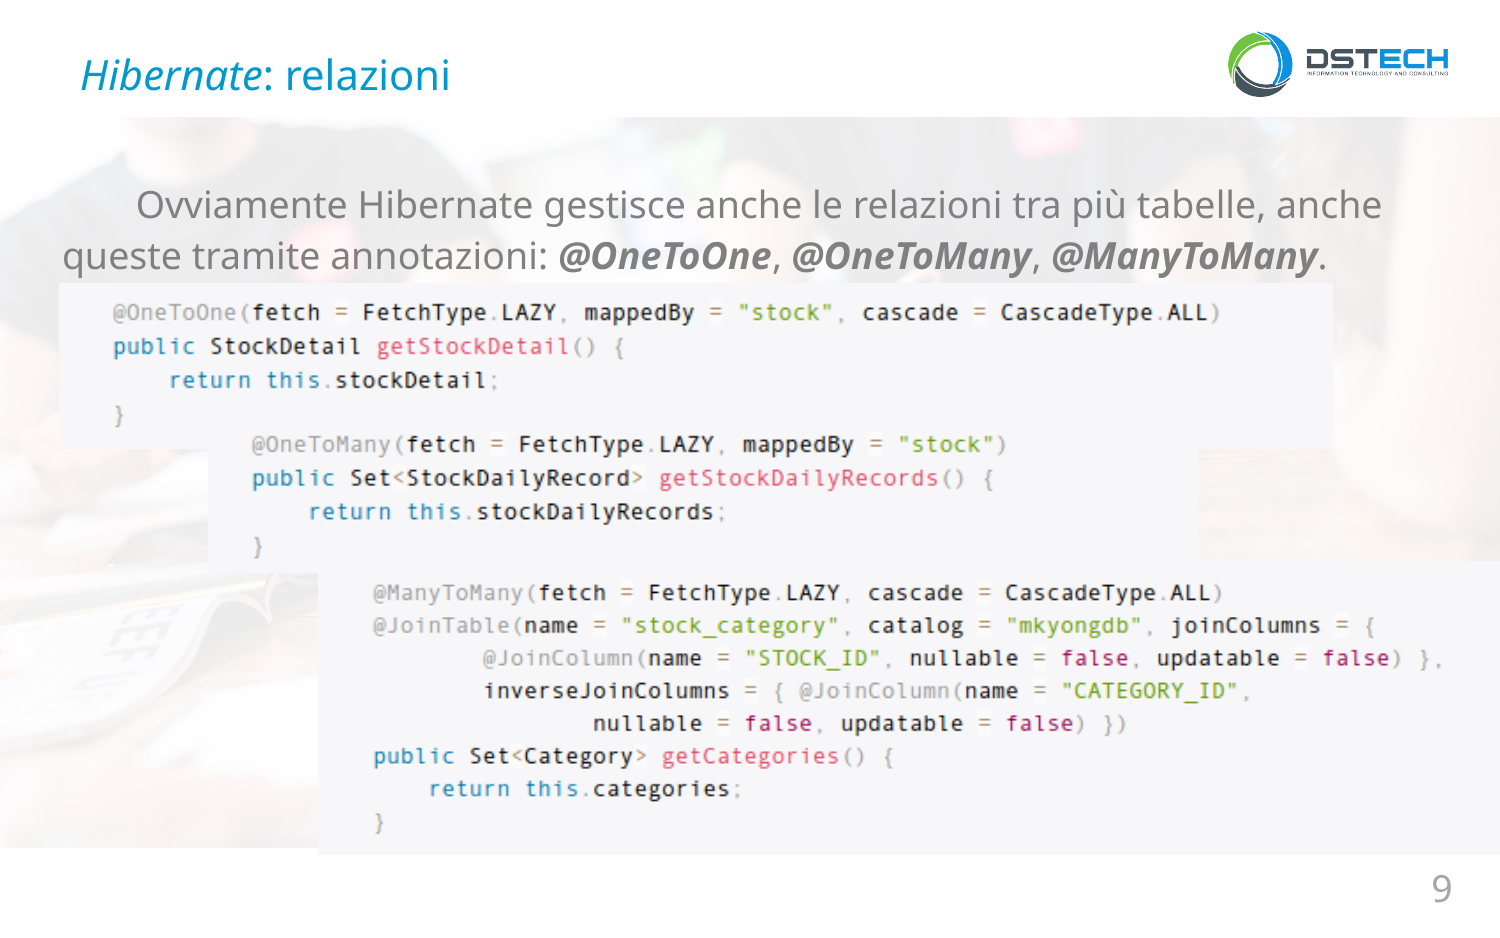

Hibernate: relazioni
	Ovviamente Hibernate gestisce anche le relazioni tra più tabelle, anche queste tramite annotazioni: @OneToOne, @OneToMany, @ManyToMany.
9